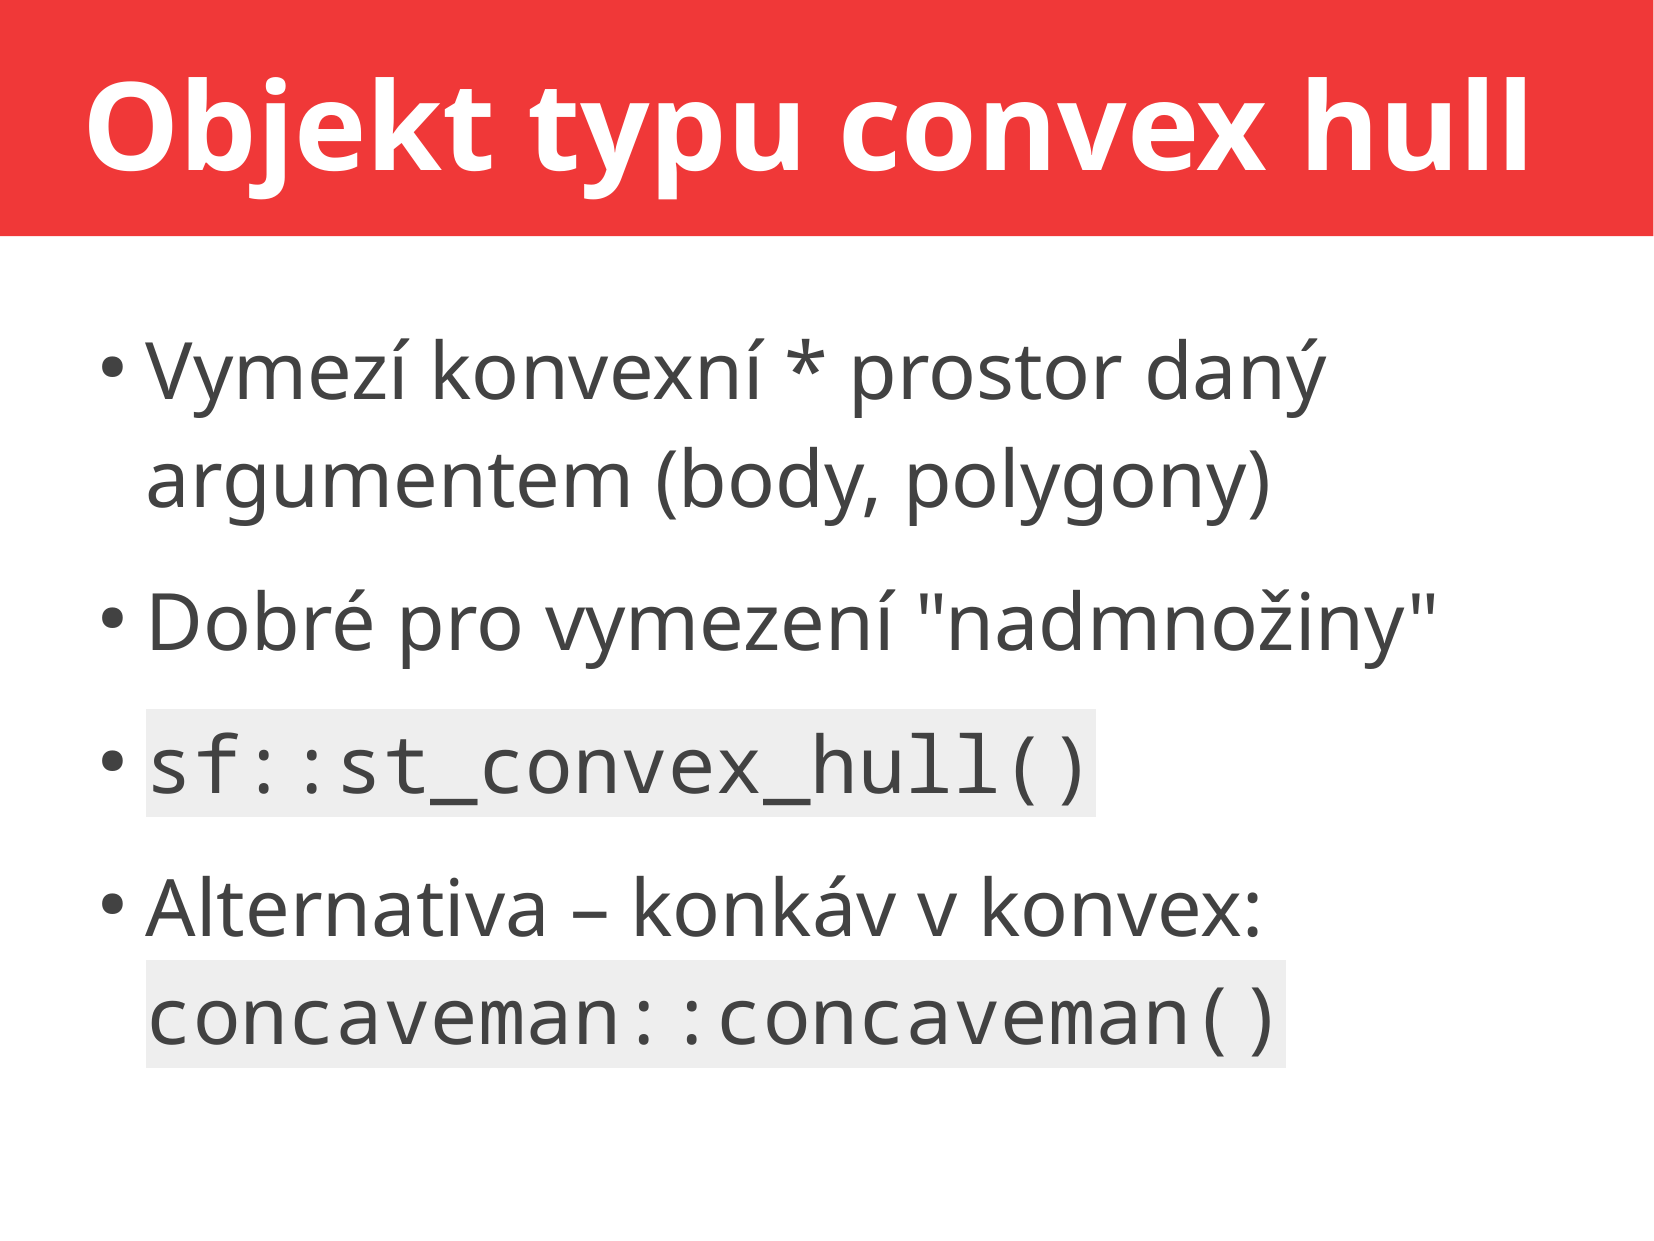

# Objekt typu convex hull
Vymezí konvexní * prostor daný argumentem (body, polygony)
Dobré pro vymezení "nadmnožiny"
sf::st_convex_hull()
Alternativa – konkáv v konvex: concaveman::concaveman()